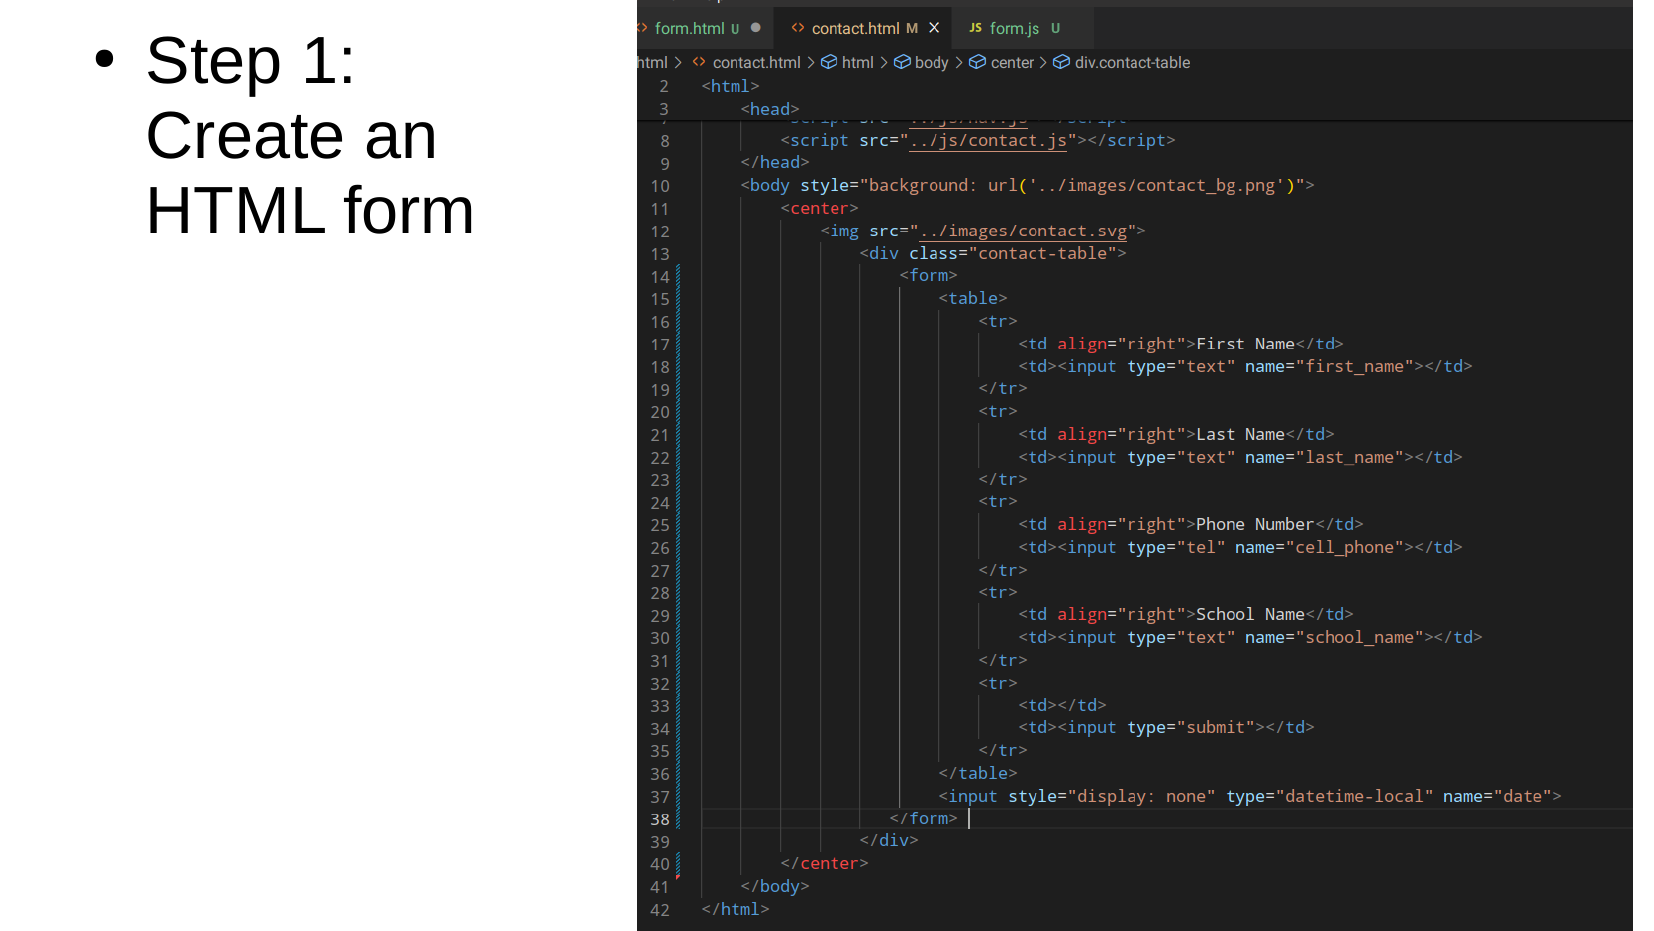

# Step 1: Create an HTML form